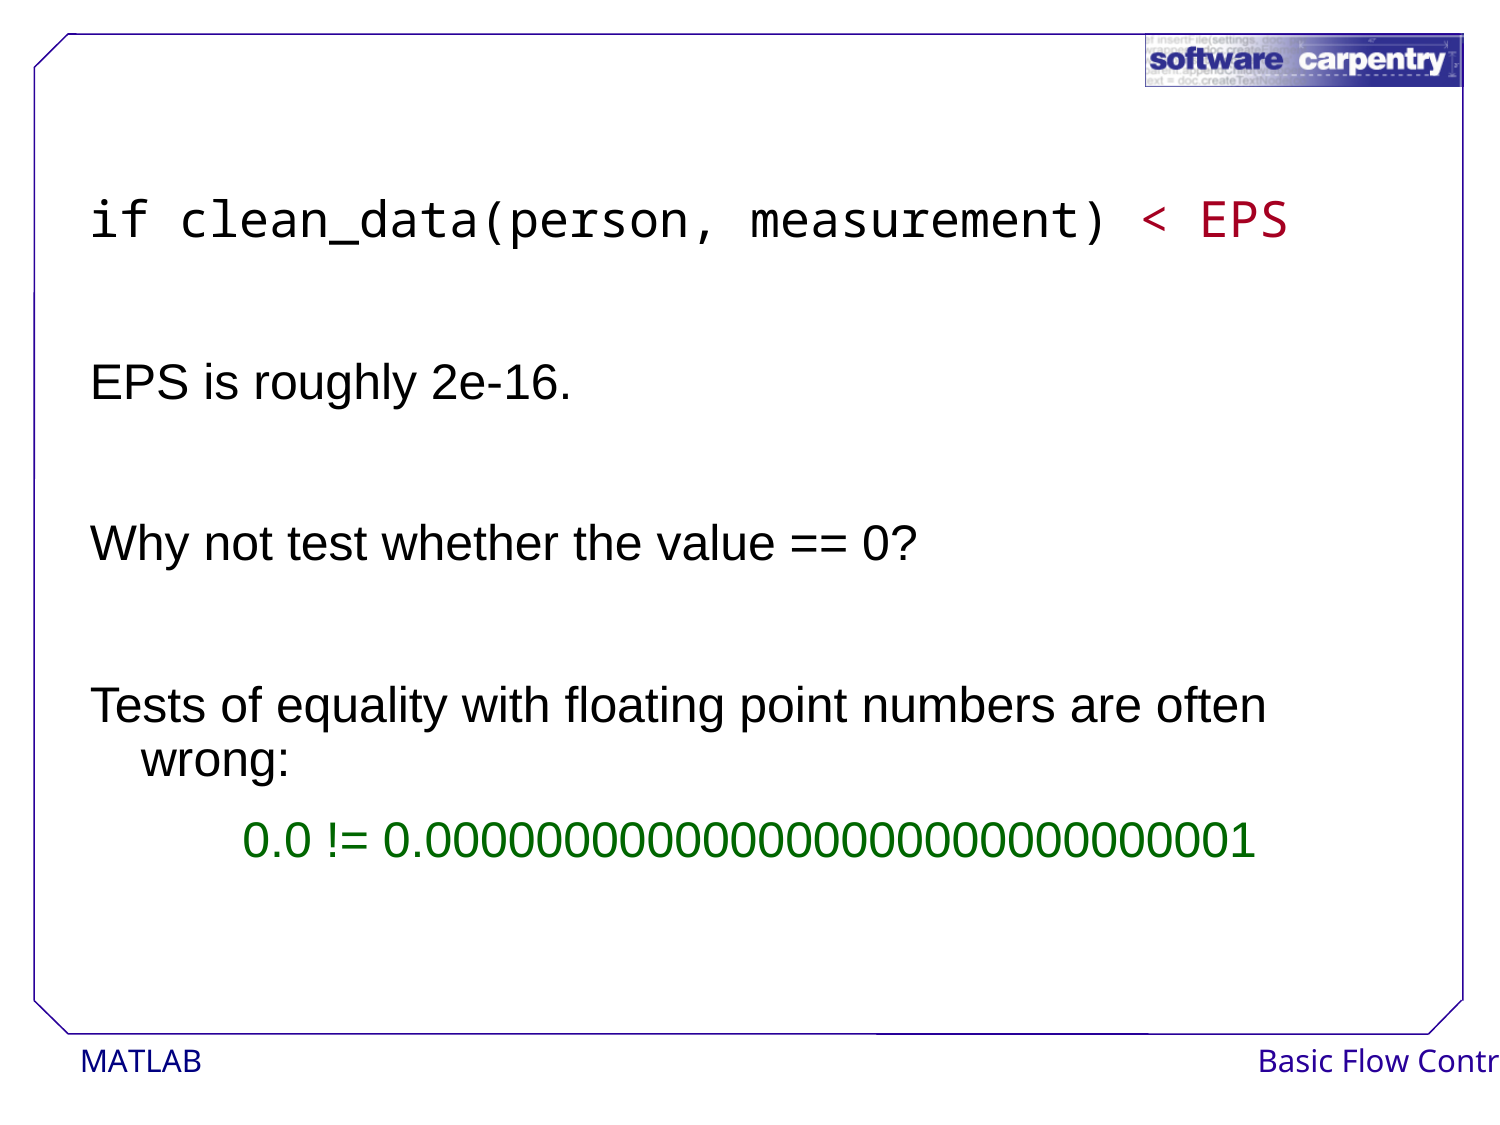

# if clean_data(person, measurement) < EPS
EPS is roughly 2e-16.
Why not test whether the value == 0?
Tests of equality with floating point numbers are often wrong:
0.0 != 0.000000000000000000000000000001